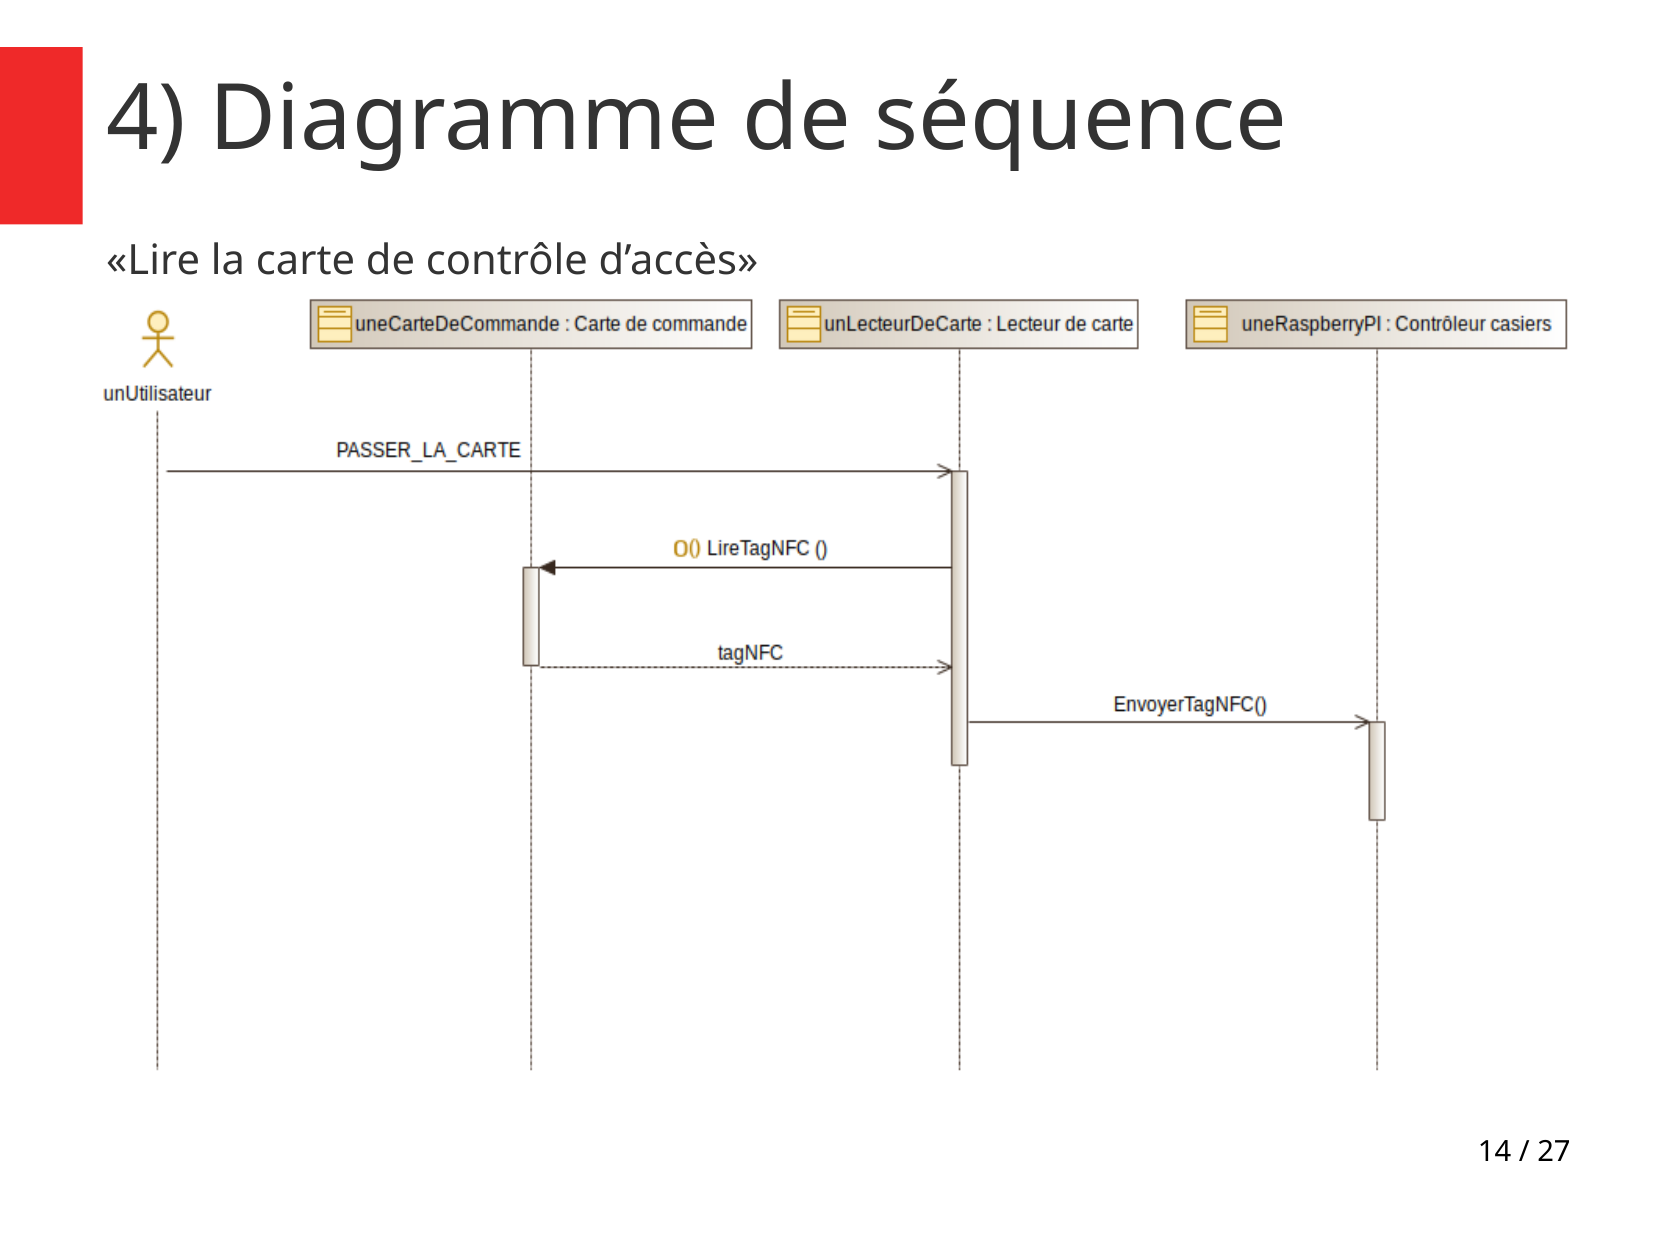

# 4) Diagramme de séquence «Lire la carte de contrôle d’accès»
14